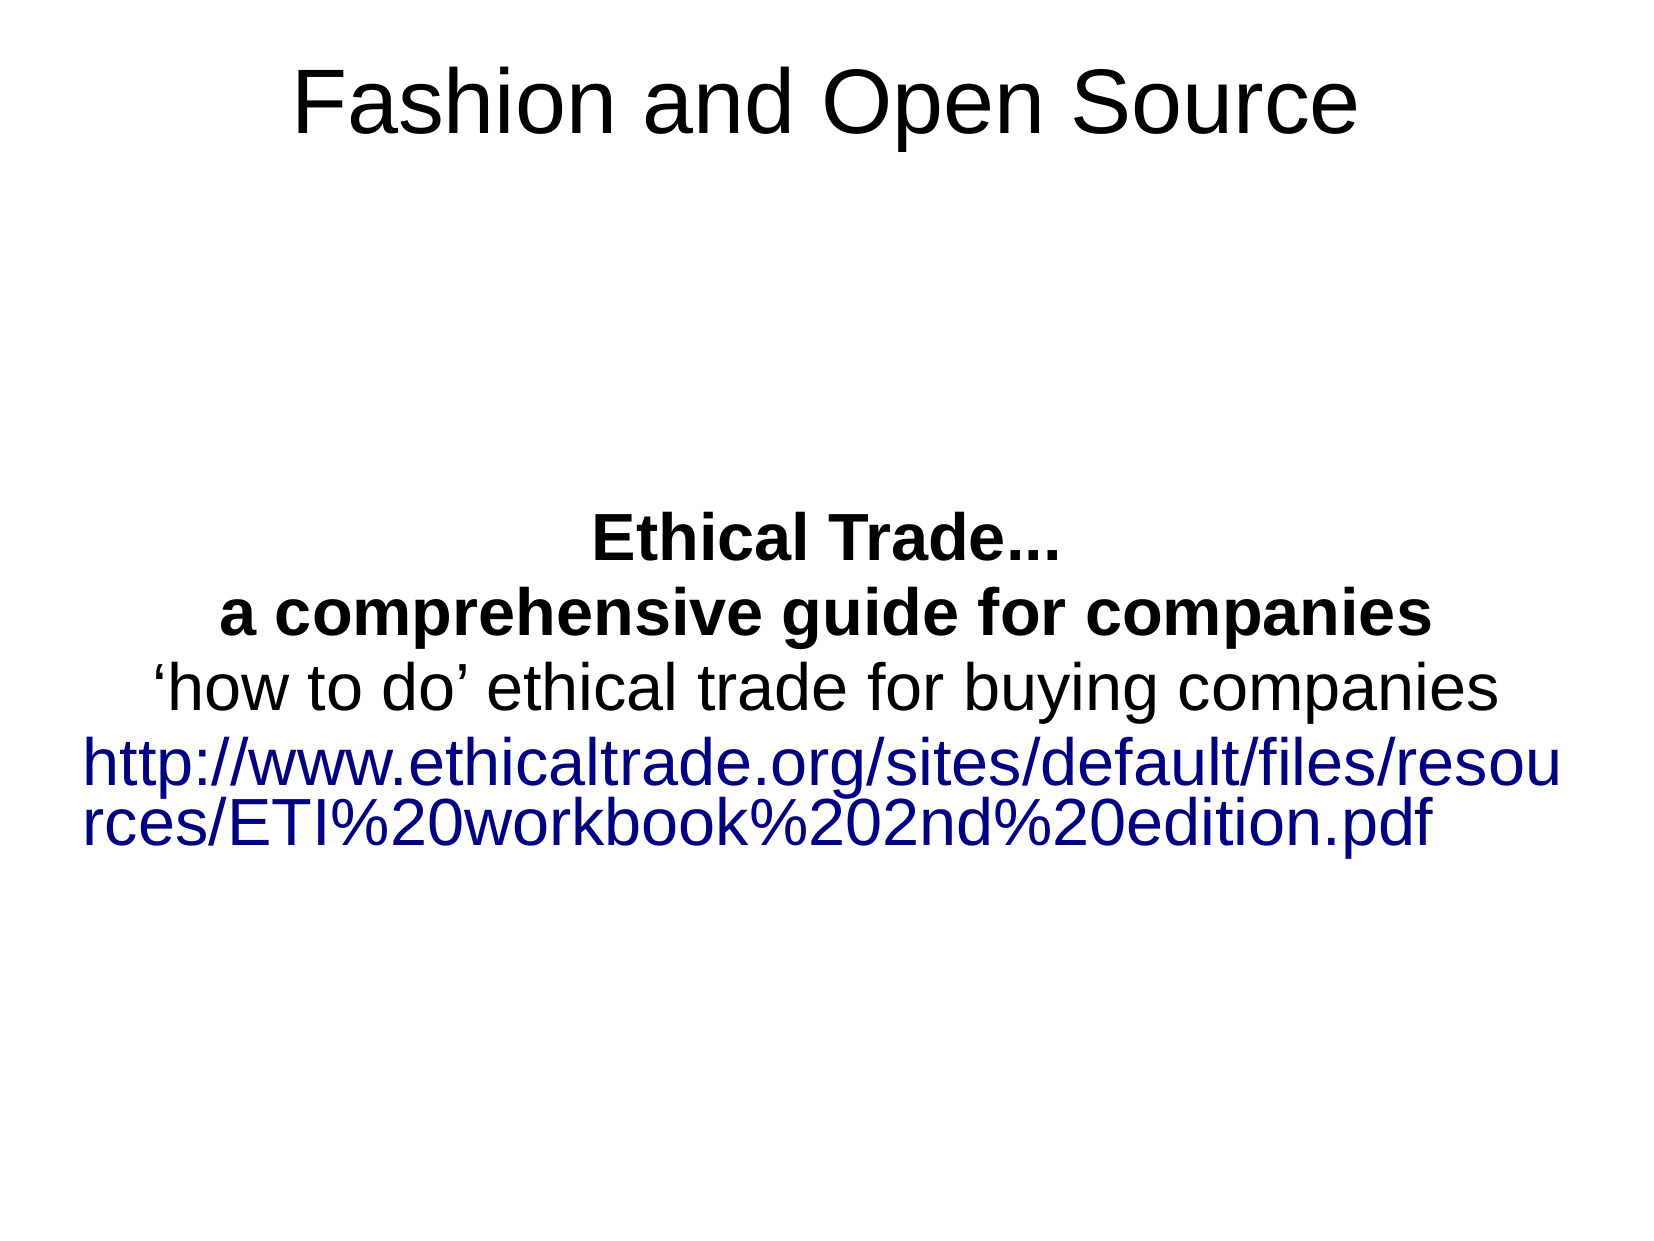

# Fashion and Open Source
Ethical Trade...
a comprehensive guide for companies
‘how to do’ ethical trade for buying companies
http://www.ethicaltrade.org/sites/default/files/resources/ETI%20workbook%202nd%20edition.pdf